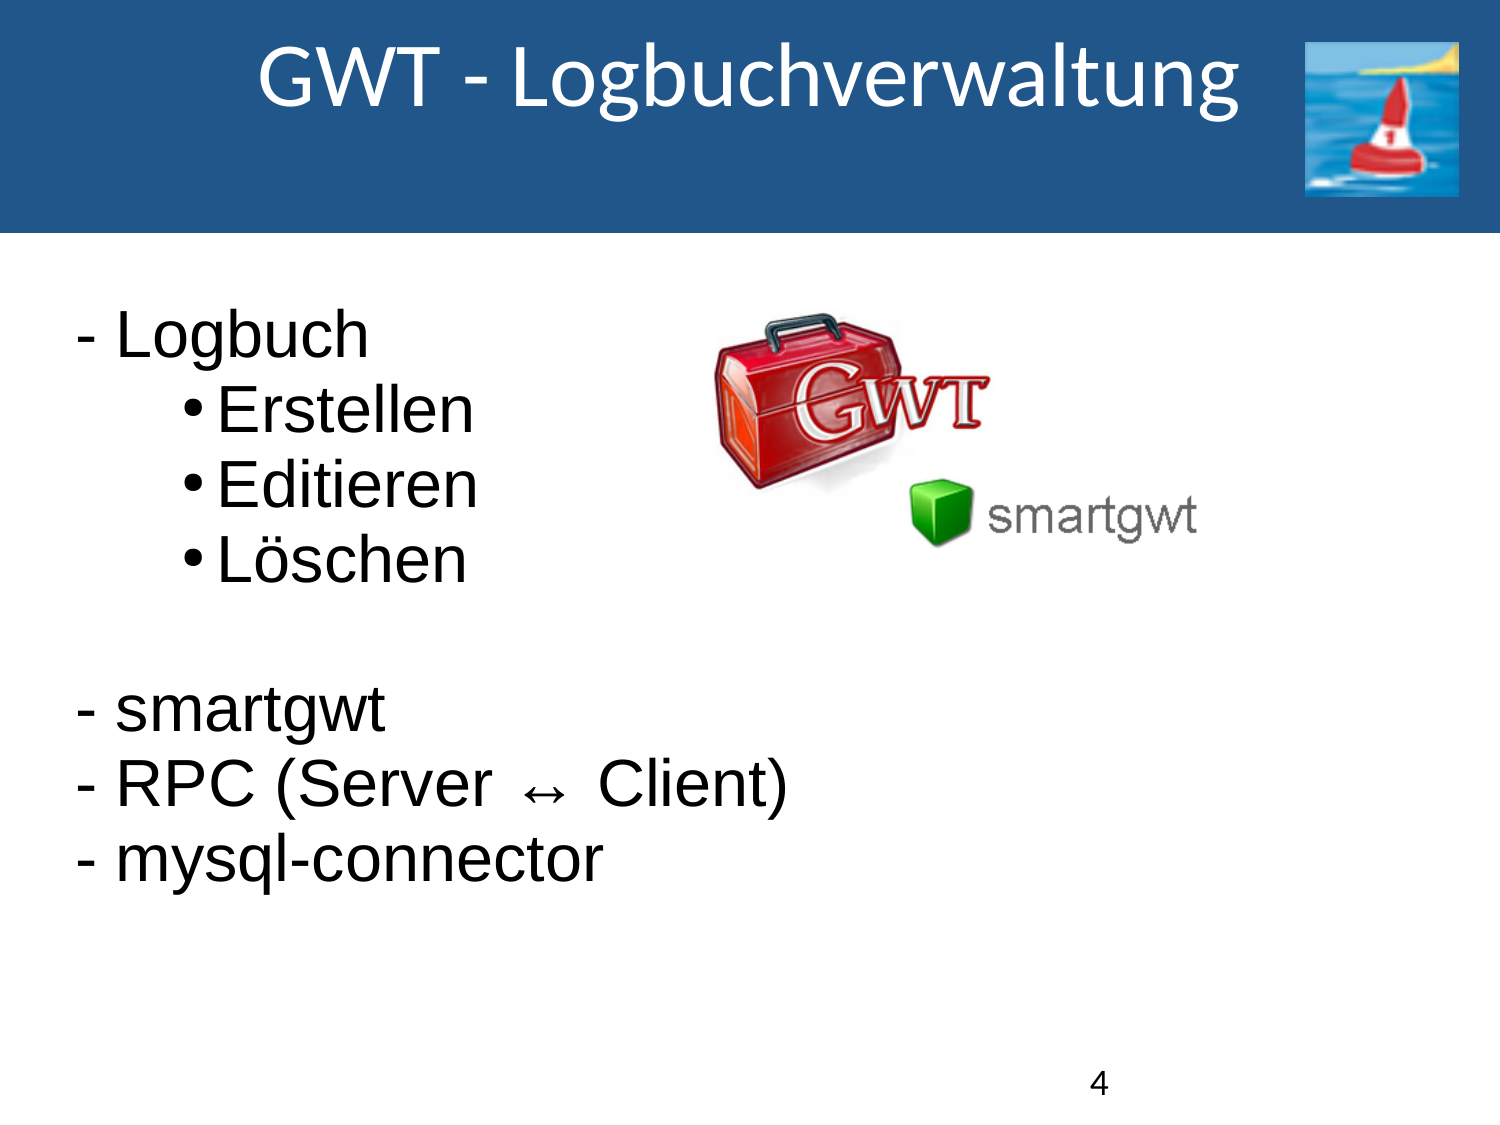

# GWT - Logbuchverwaltung
- Logbuch
Erstellen
Editieren
Löschen
- smartgwt
- RPC (Server ↔ Client)
- mysql-connector